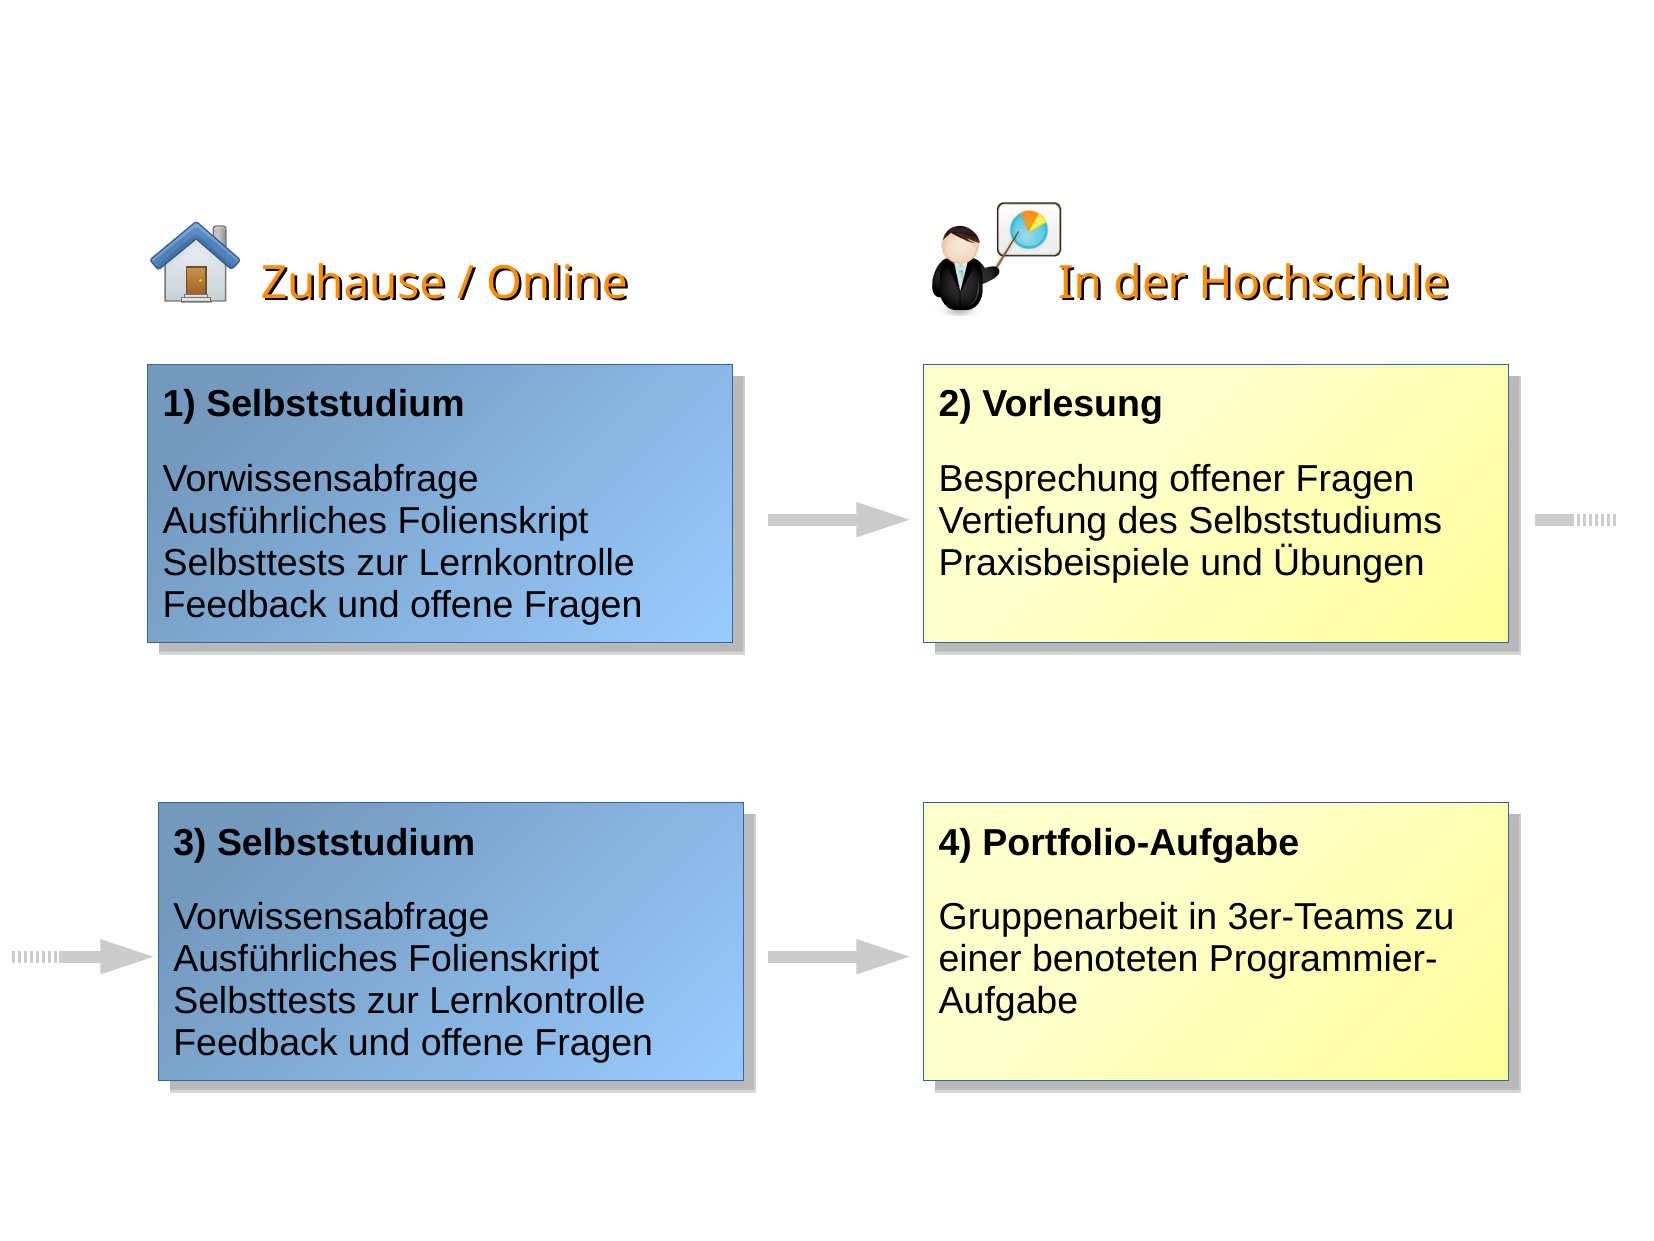

Zuhause / Online
In der Hochschule
1) Selbststudium
2) Vorlesung
Vorwissensabfrage
Ausführliches Folienskript
Selbsttests zur Lernkontrolle
Feedback und offene Fragen
Besprechung offener Fragen
Vertiefung des Selbststudiums
Praxisbeispiele und Übungen
3) Selbststudium
4) Portfolio-Aufgabe
Vorwissensabfrage
Ausführliches Folienskript
Selbsttests zur Lernkontrolle
Feedback und offene Fragen
Gruppenarbeit in 3er-Teams zu
einer benoteten Programmier-
Aufgabe